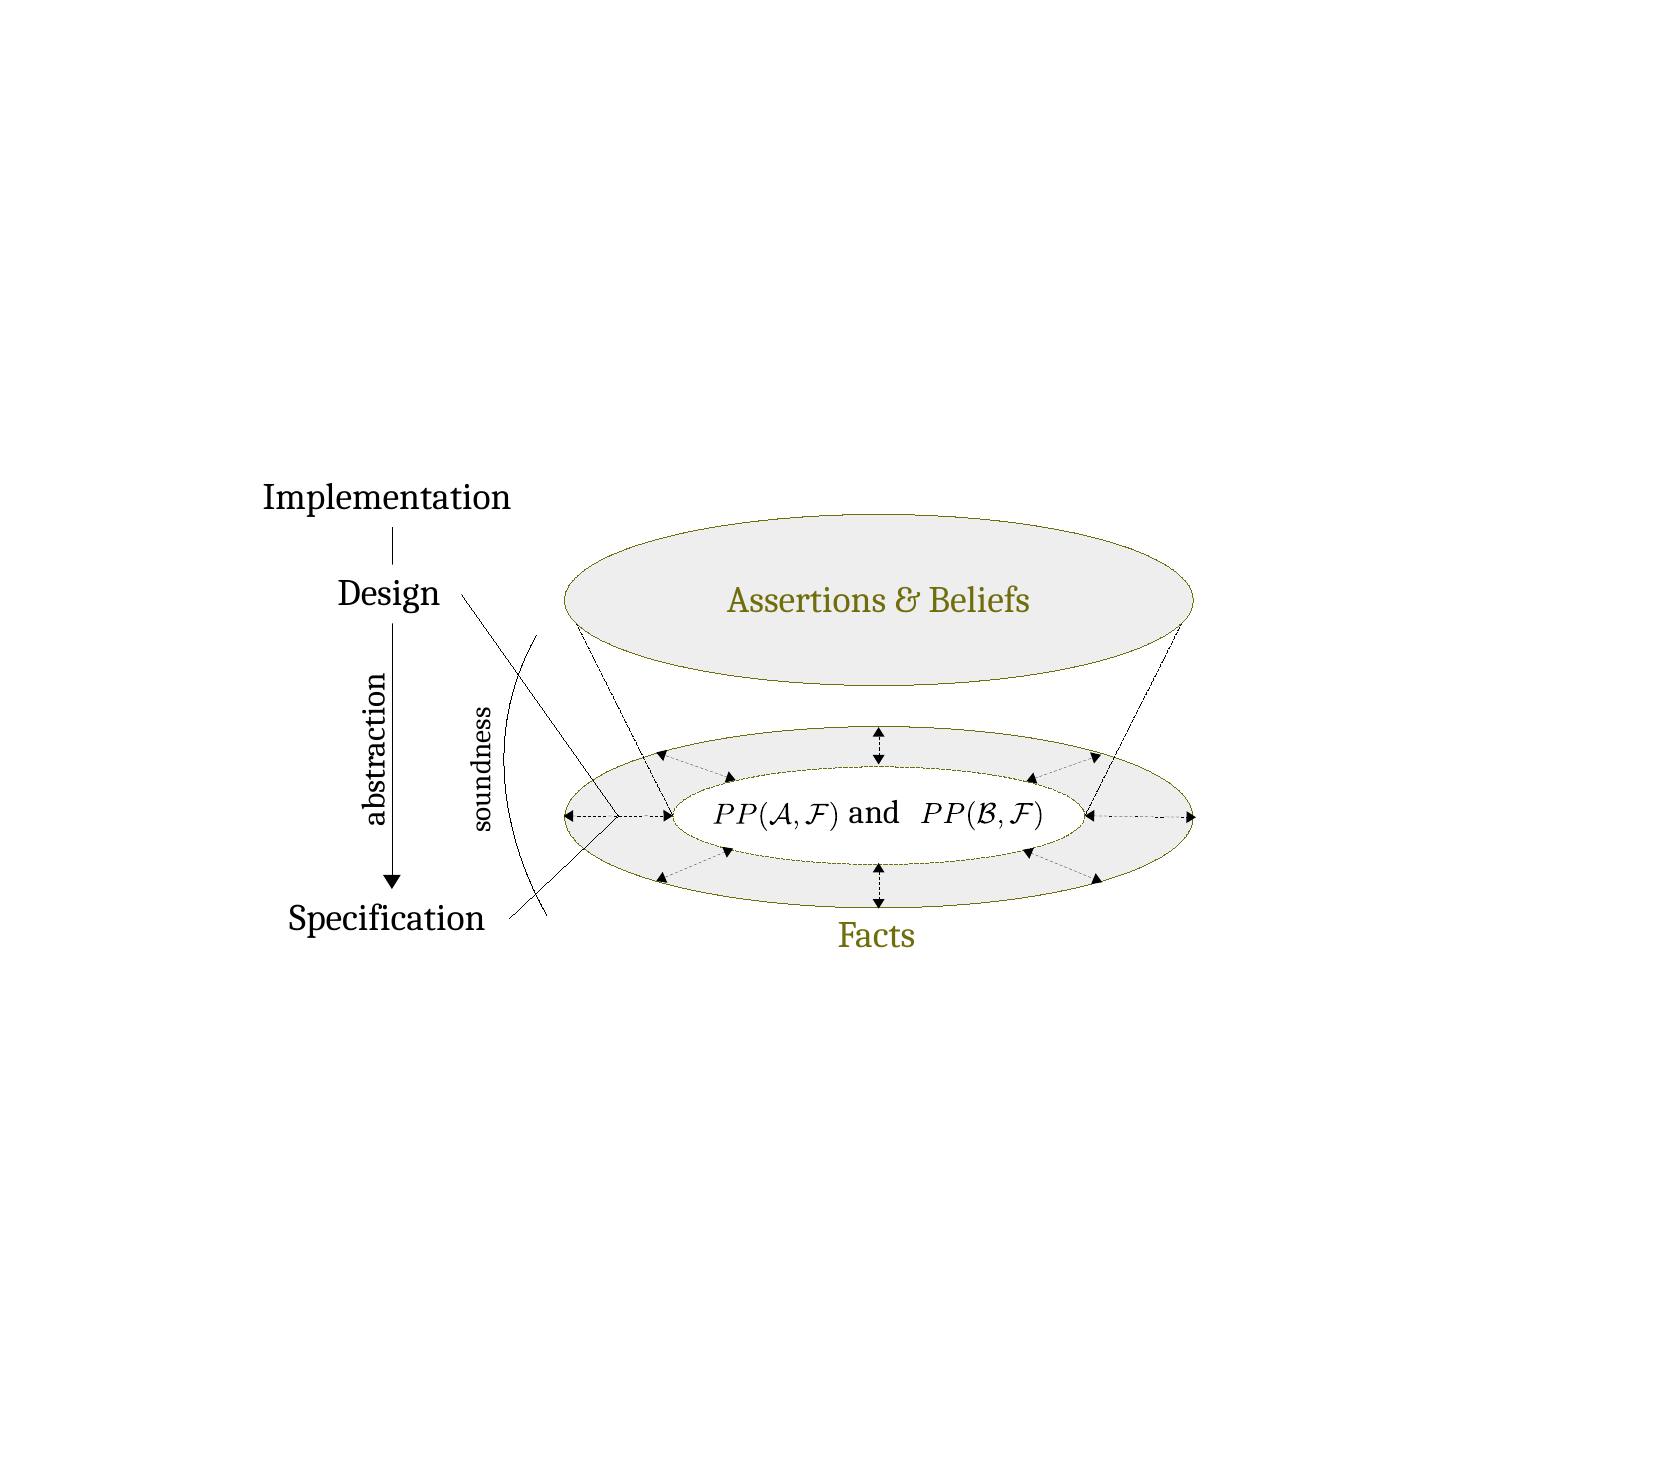

Implementation
Assertions & Beliefs
Design
abstraction
soundness
and
Specification
Facts